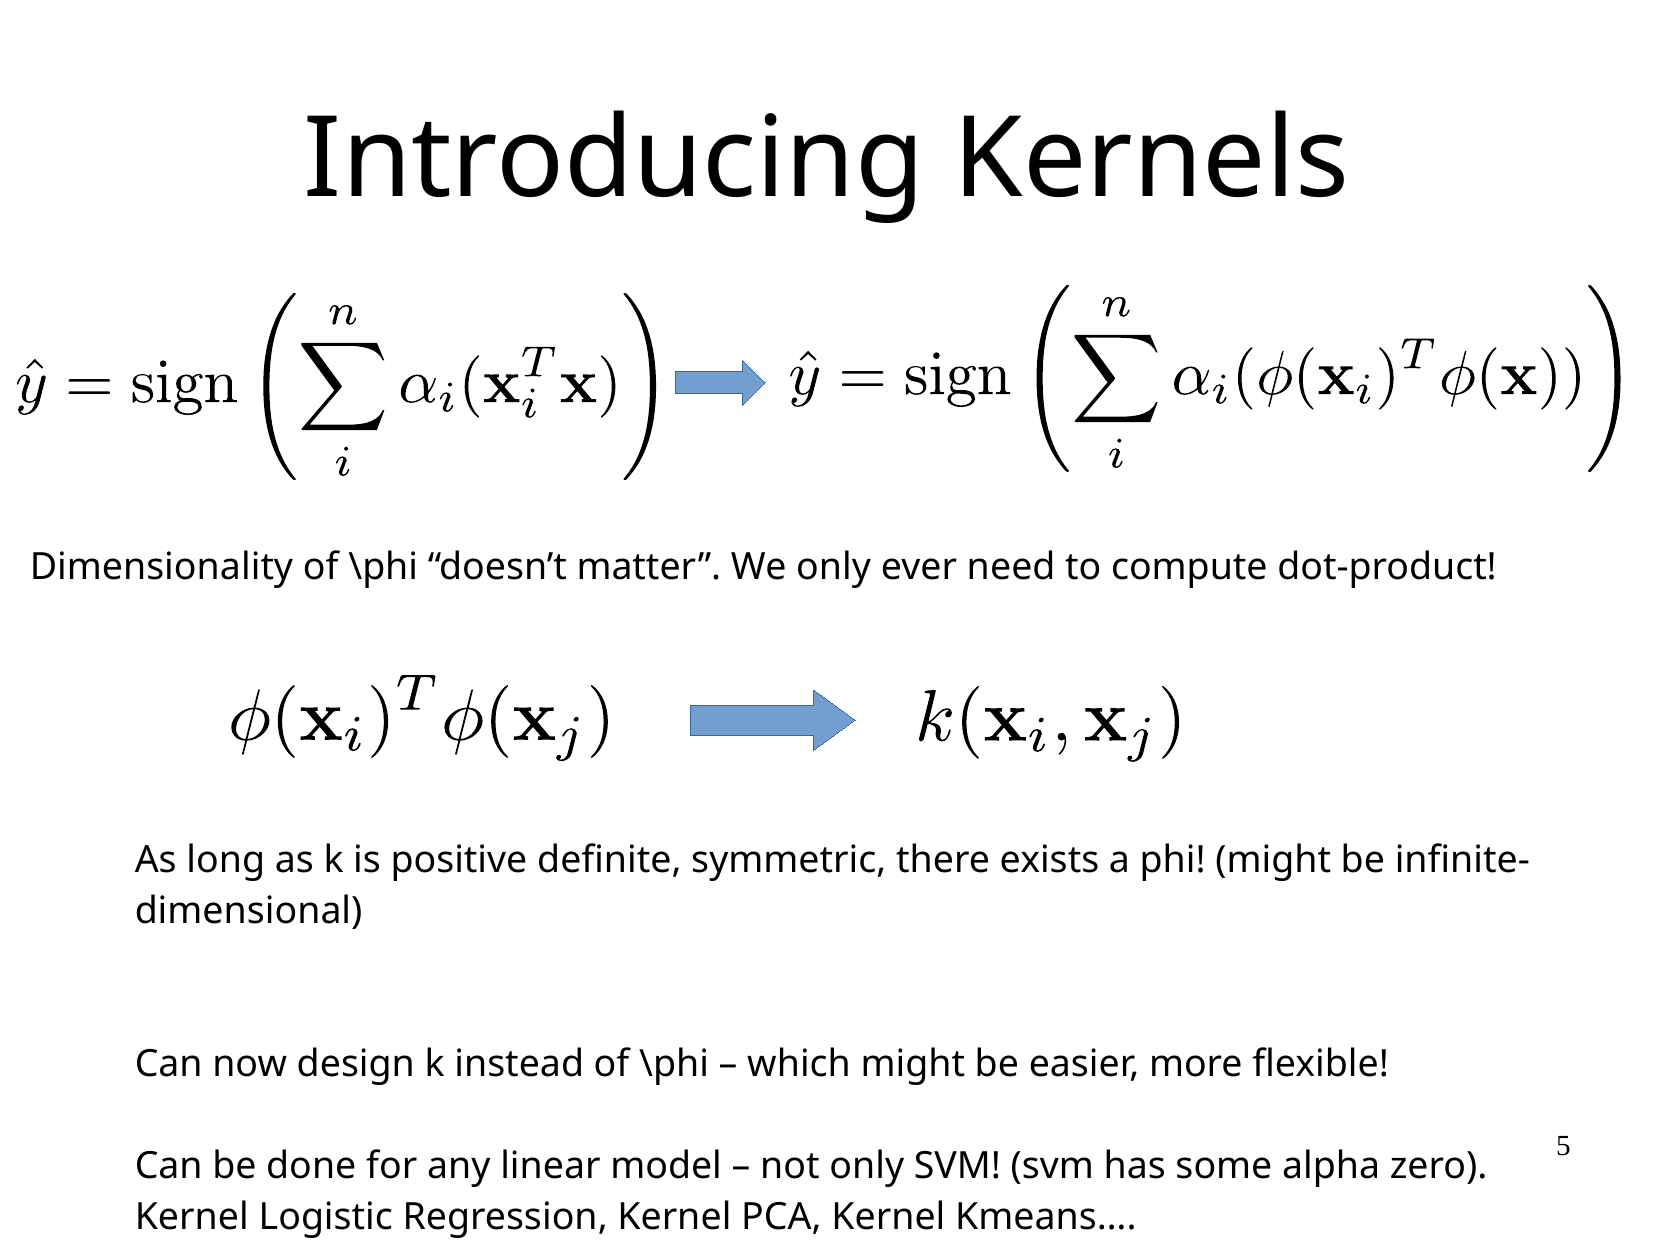

# Introducing Kernels
Dimensionality of \phi “doesn’t matter”. We only ever need to compute dot-product!
As long as k is positive definite, symmetric, there exists a phi! (might be infinite-dimensional)
Can now design k instead of \phi – which might be easier, more flexible!
Can be done for any linear model – not only SVM! (svm has some alpha zero).
Kernel Logistic Regression, Kernel PCA, Kernel Kmeans….
5